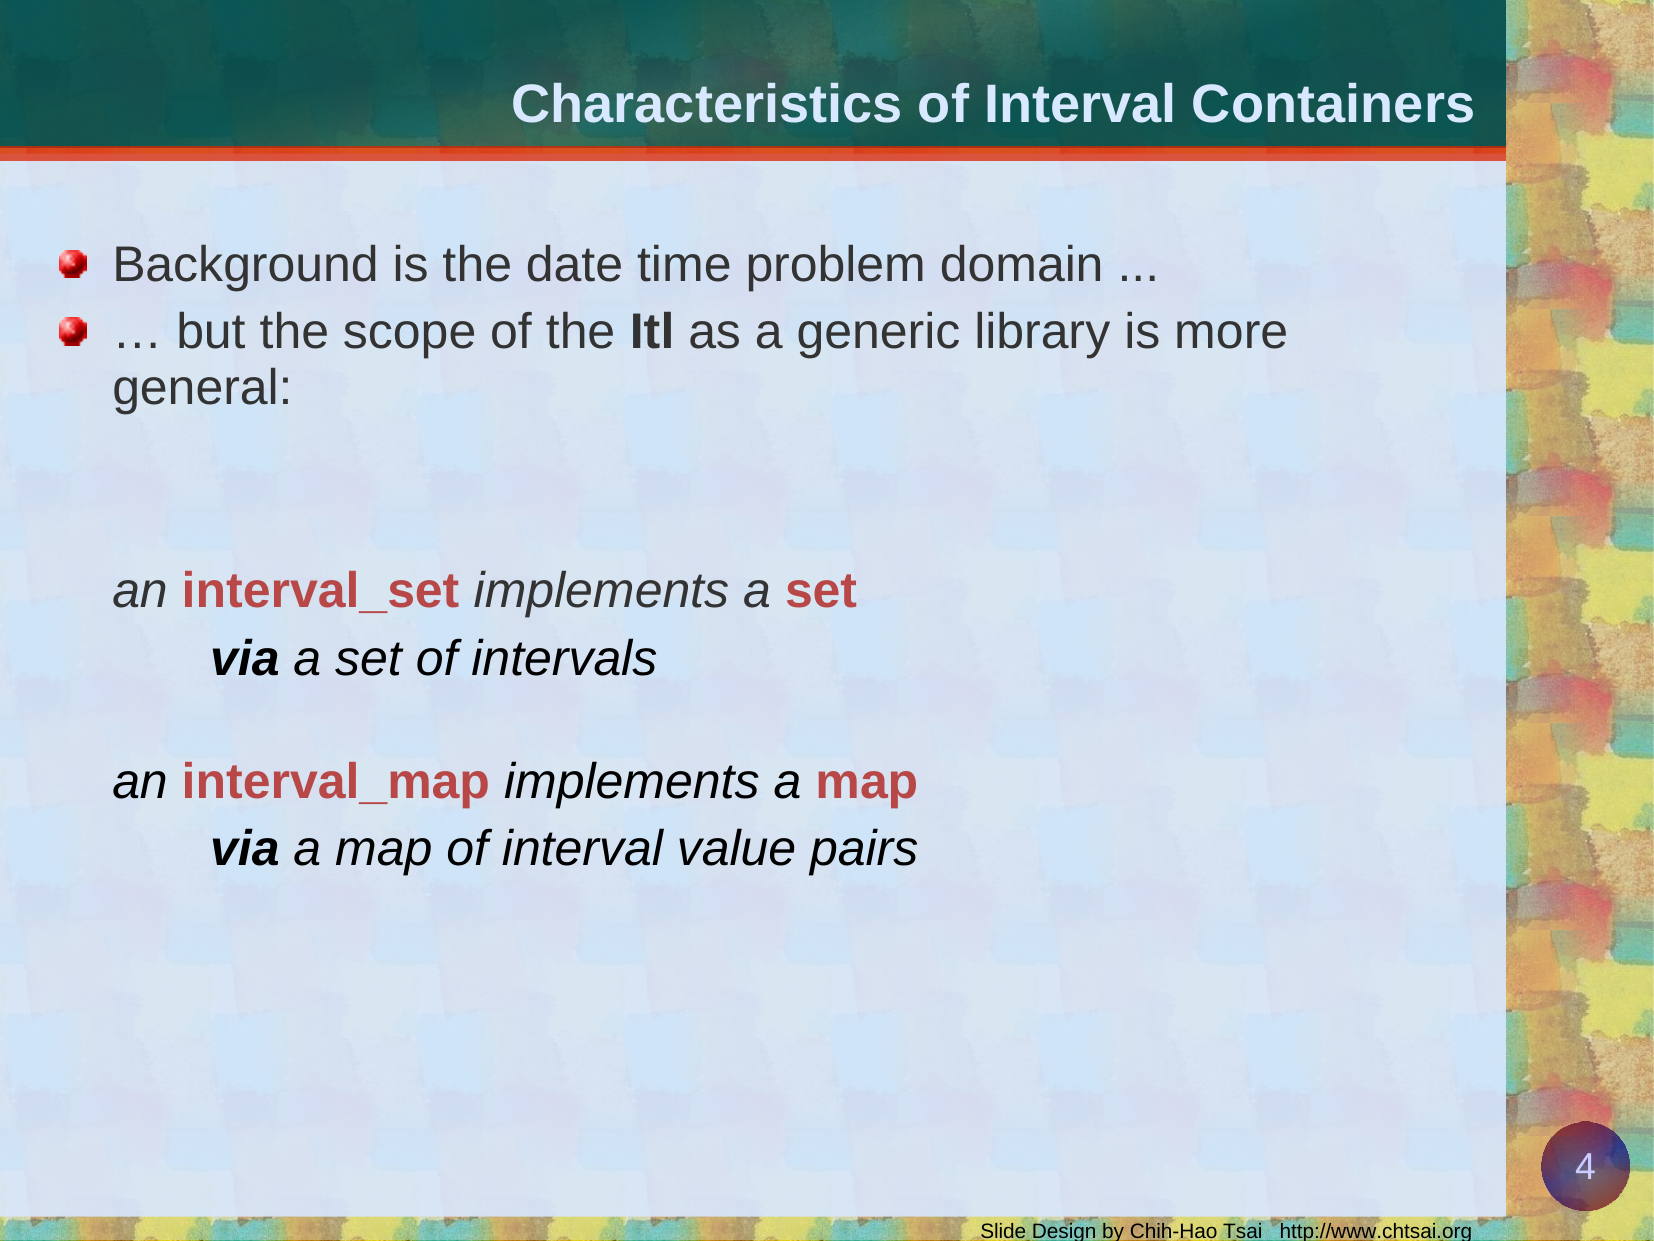

# Characteristics of Interval Containers
Background is the date time problem domain ...
… but the scope of the Itl as a generic library is more general:
an interval_set implements a set
 via a set of intervals
an interval_map implements a map
 via a map of interval value pairs